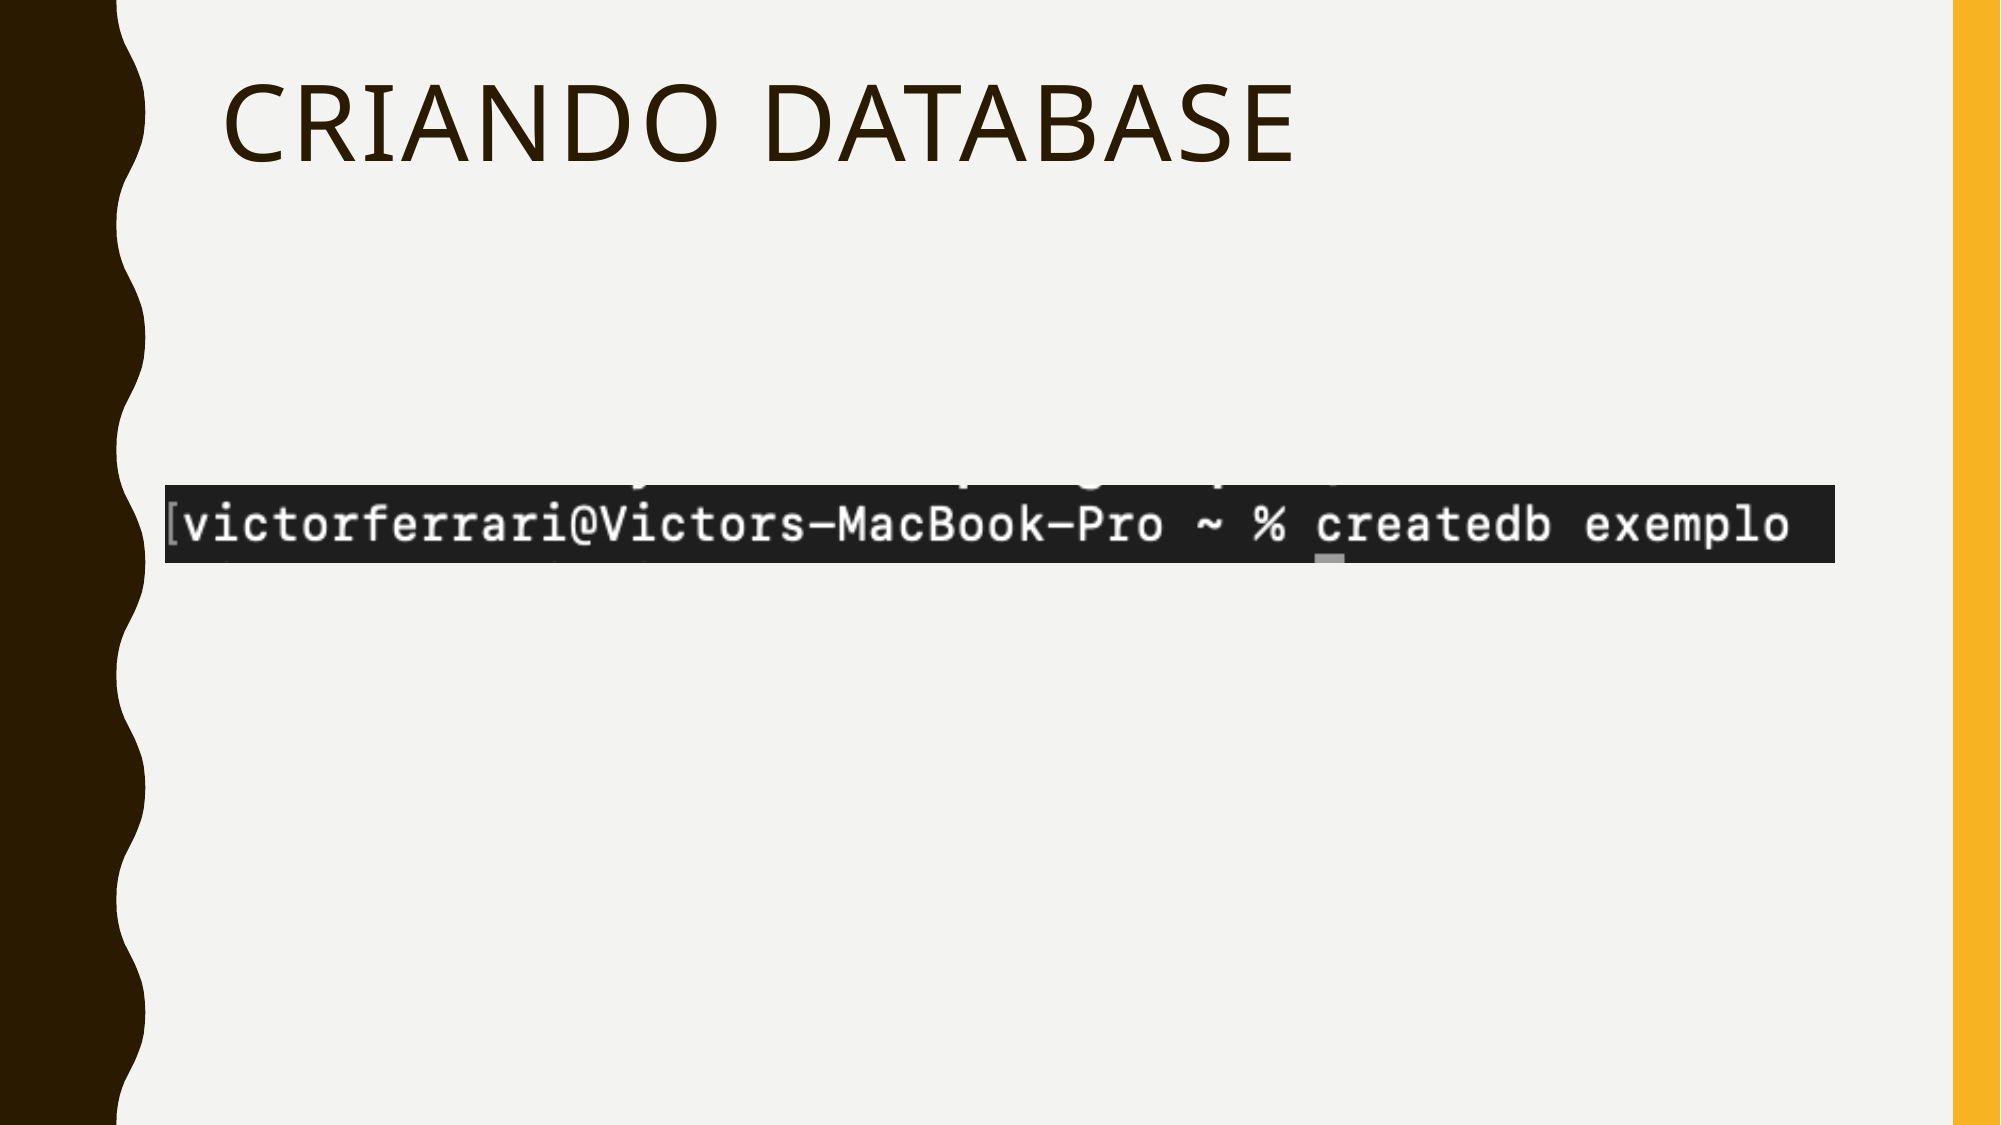

Database utilizada como base
Entrando no database
# Criando database